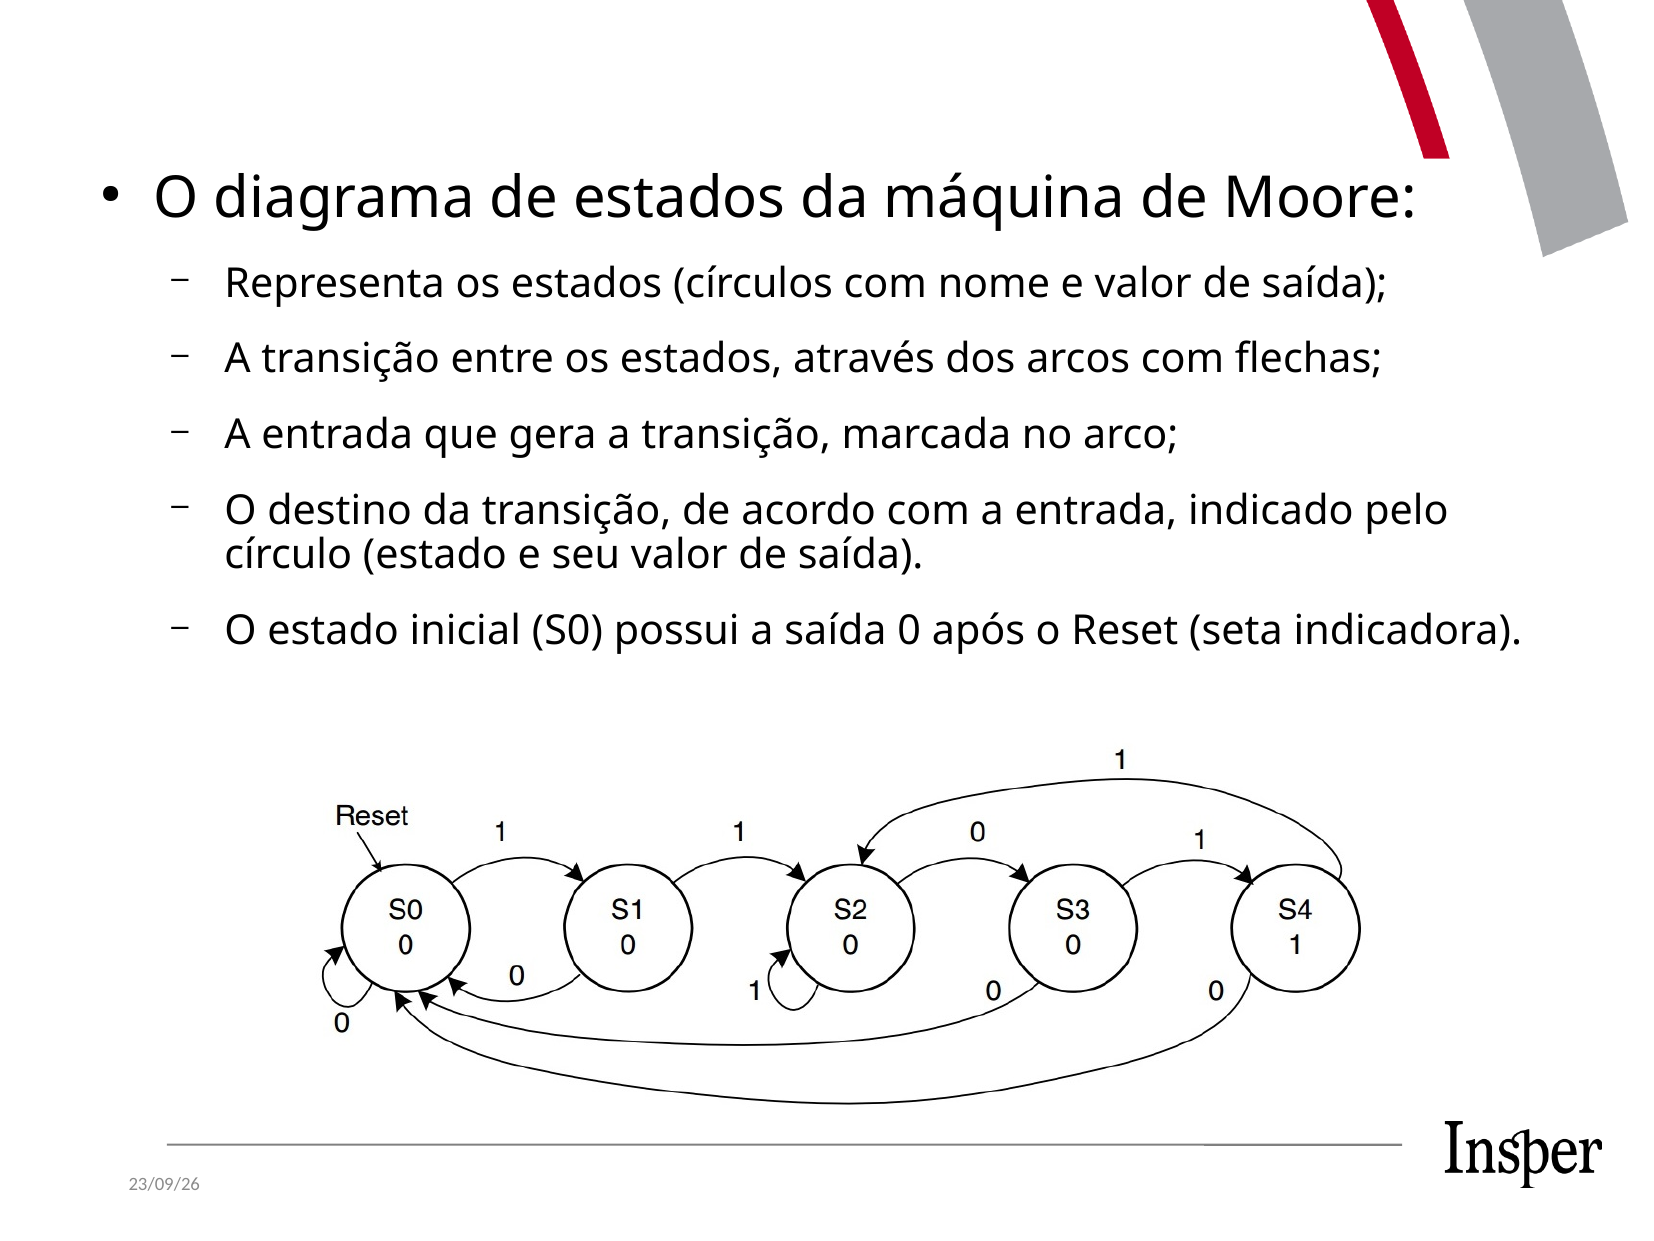

# O diagrama de estados da máquina de Moore:
Representa os estados (círculos com nome e valor de saída);
A transição entre os estados, através dos arcos com flechas;
A entrada que gera a transição, marcada no arco;
O destino da transição, de acordo com a entrada, indicado pelo círculo (estado e seu valor de saída).
O estado inicial (S0) possui a saída 0 após o Reset (seta indicadora).